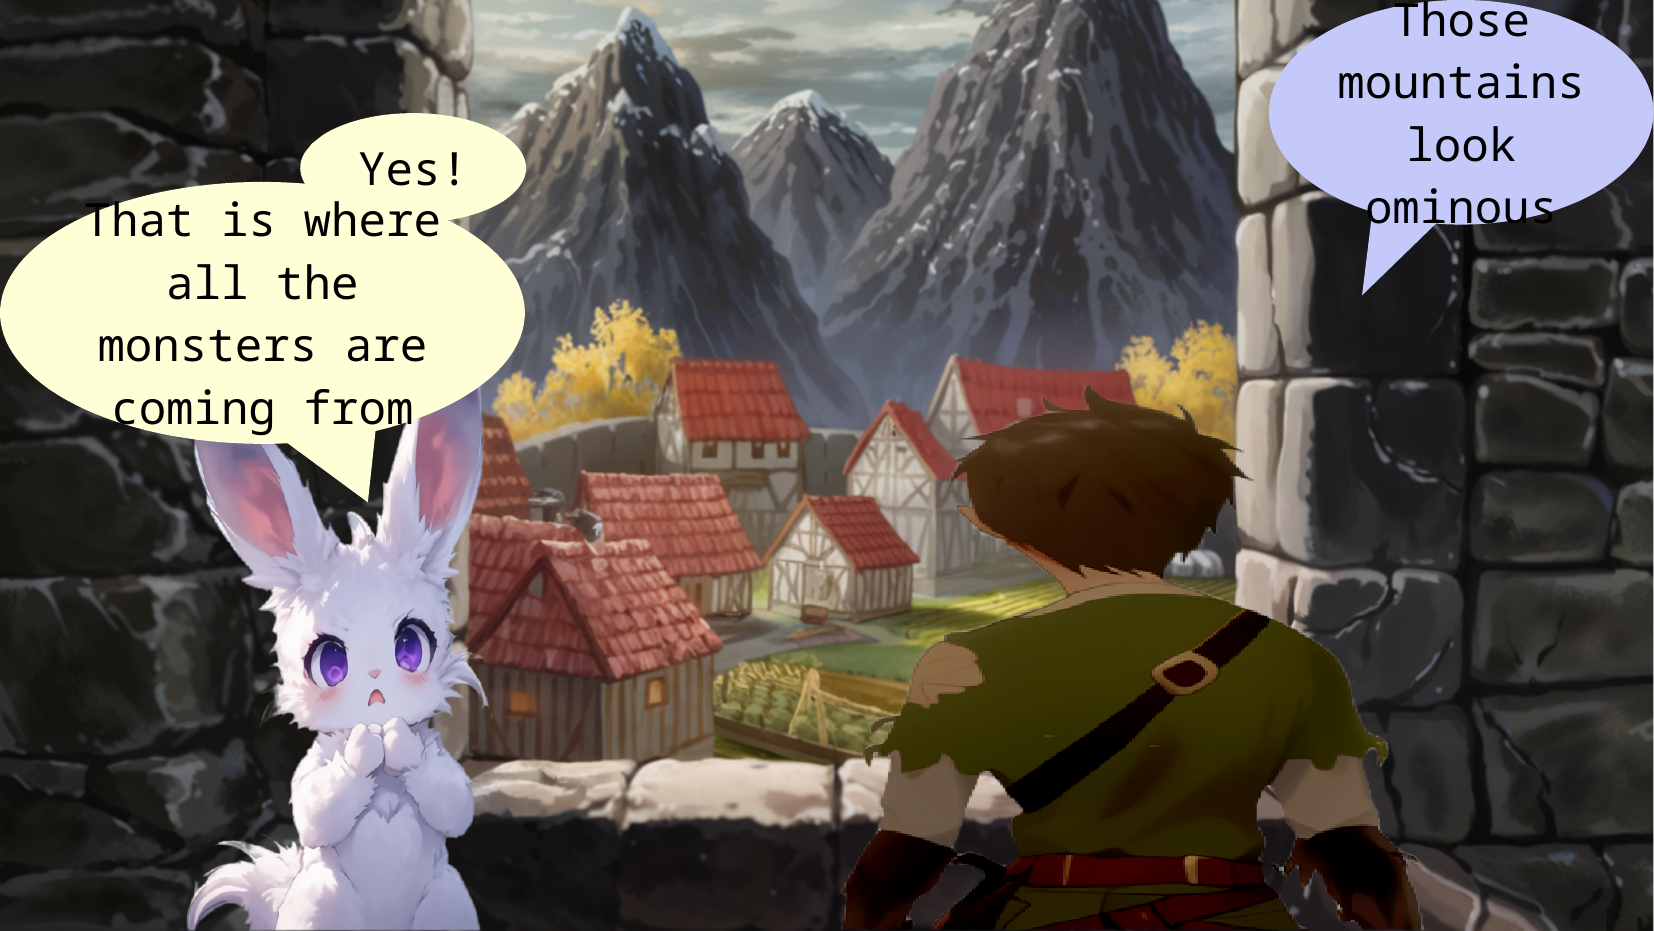

Those mountains look ominous
Yes!
That is where all the monsters are coming from